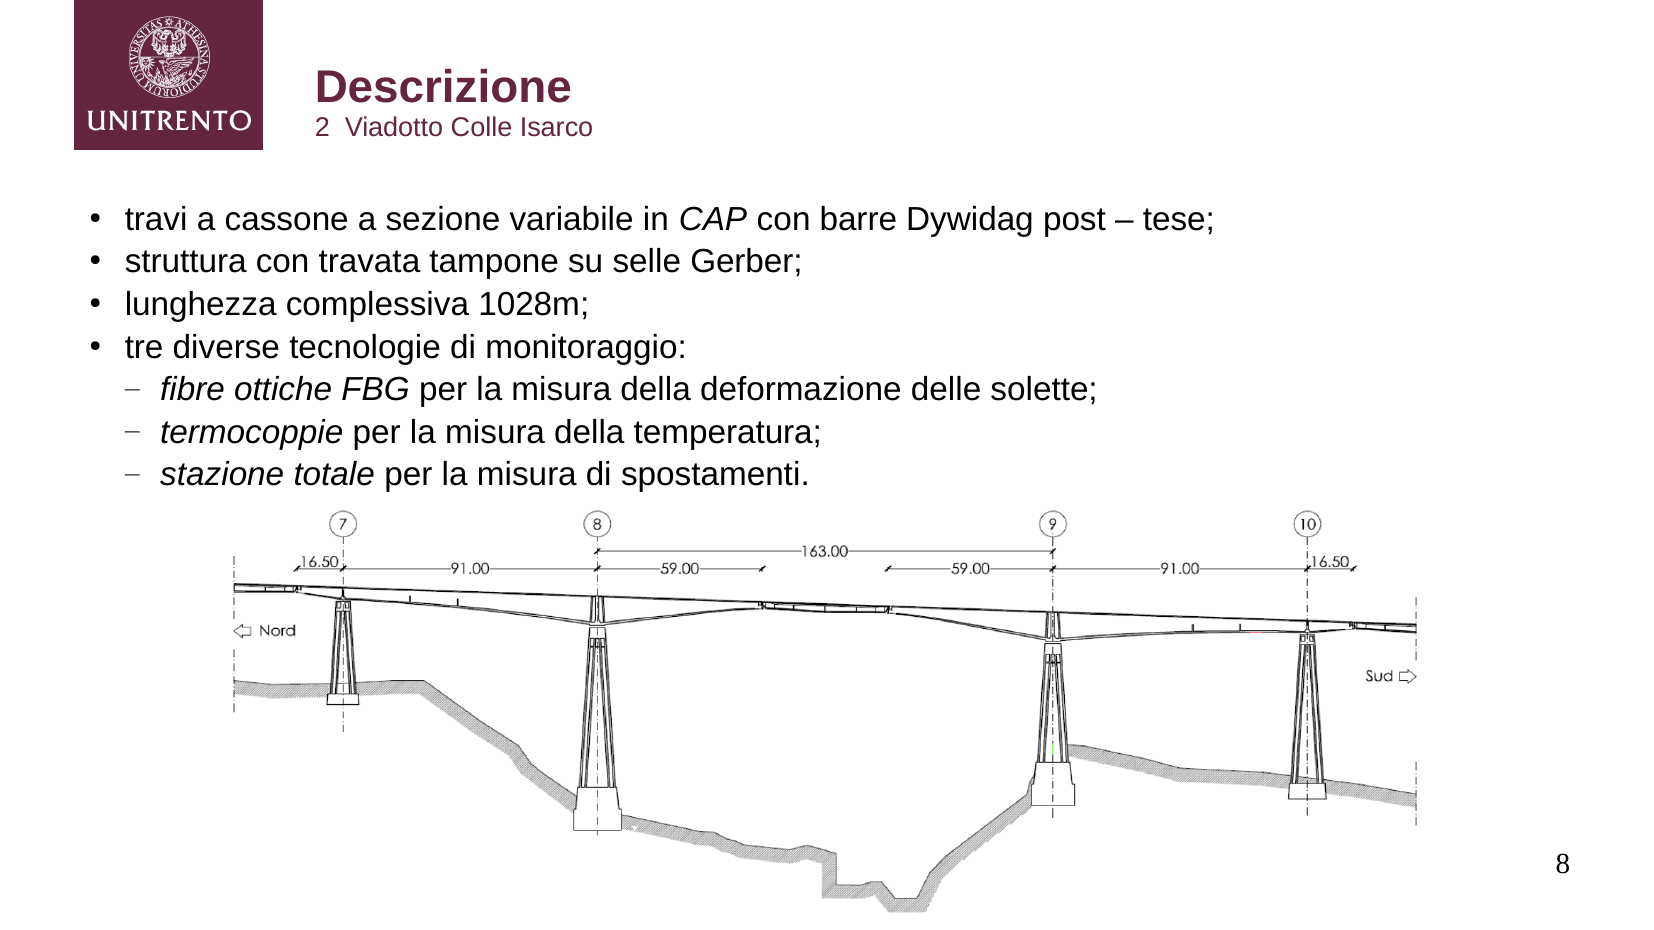

Descrizione
2 Viadotto Colle Isarco
travi a cassone a sezione variabile in CAP con barre Dywidag post – tese;
struttura con travata tampone su selle Gerber;
lunghezza complessiva 1028m;
tre diverse tecnologie di monitoraggio:
fibre ottiche FBG per la misura della deformazione delle solette;
termocoppie per la misura della temperatura;
stazione totale per la misura di spostamenti.
8